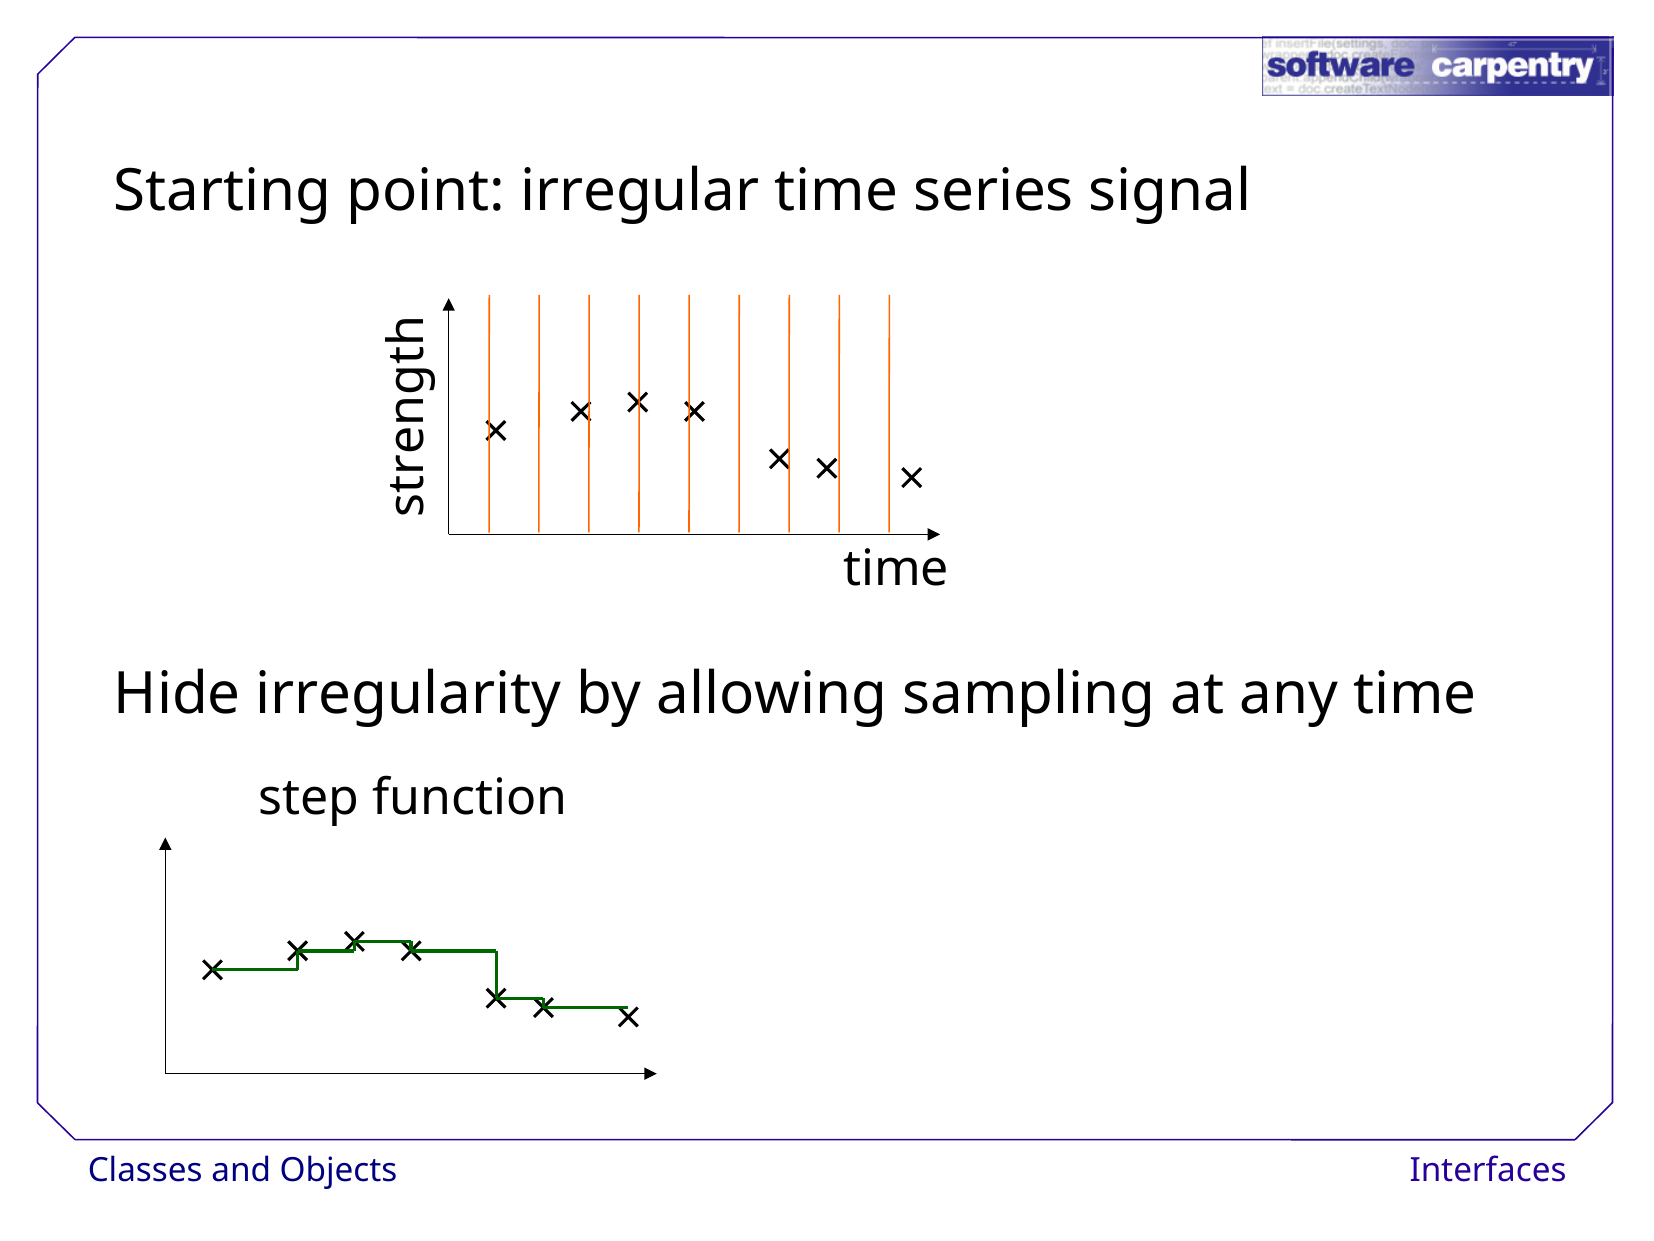

Starting point: irregular time series signal
strength
time
Hide irregularity by allowing sampling at any time
step function